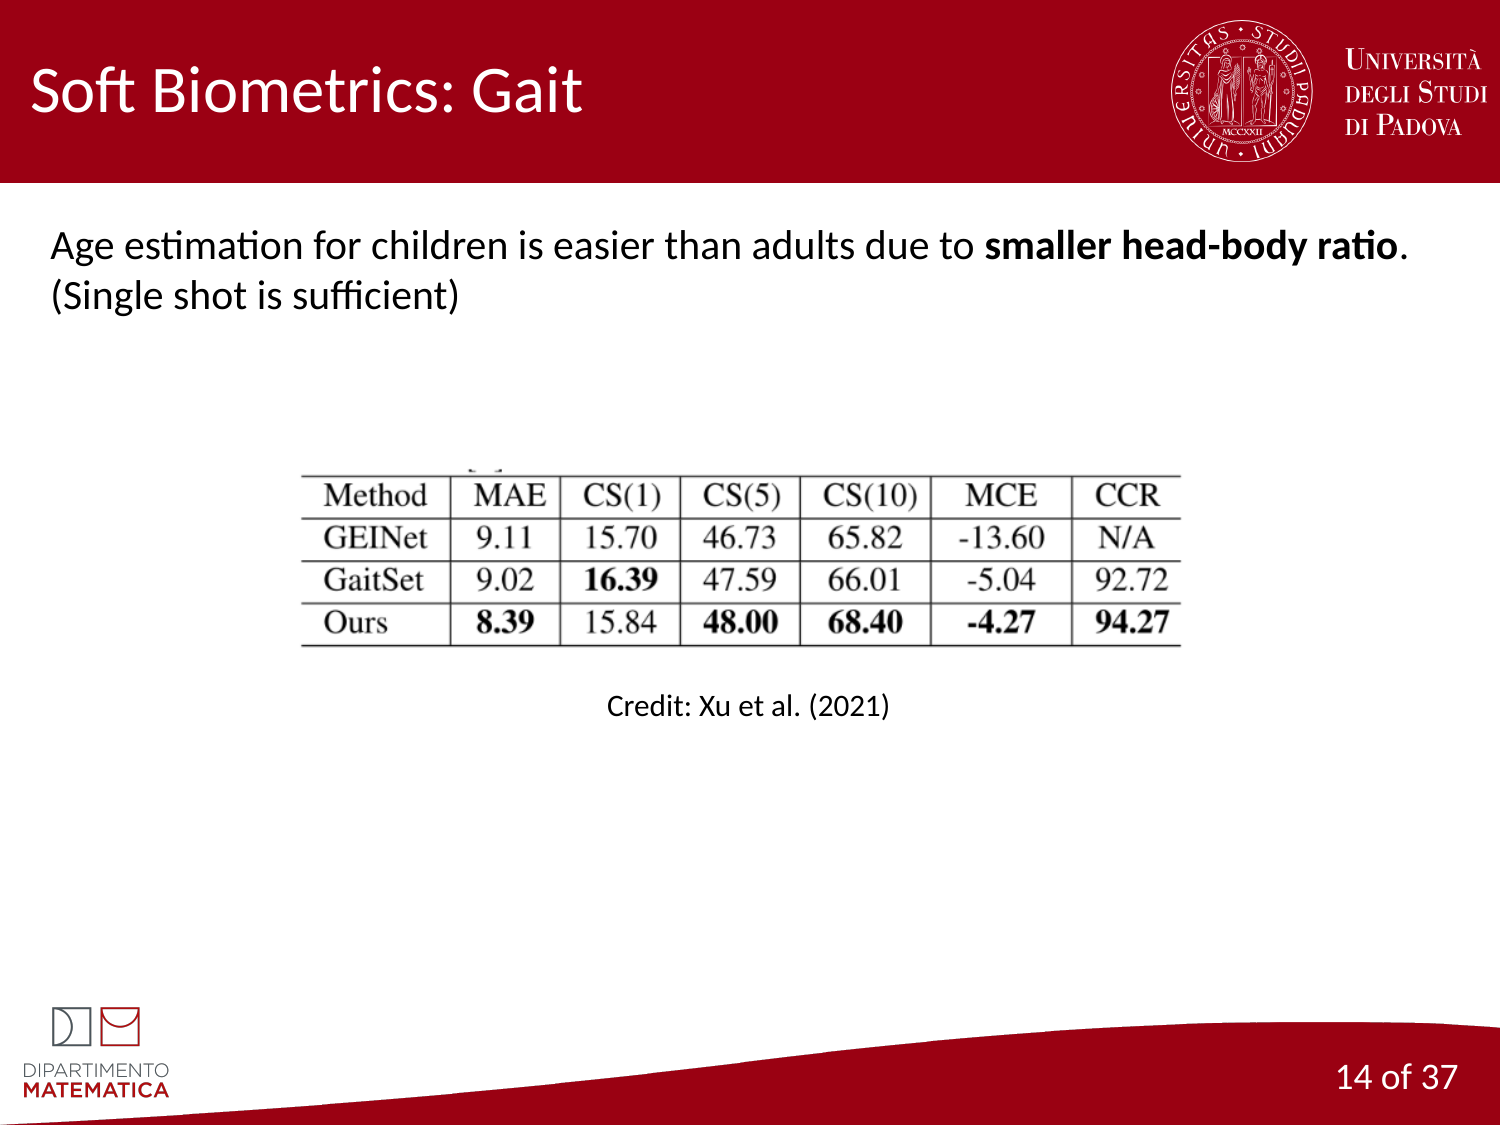

# Soft Biometrics: Gait
Age estimation for children is easier than adults due to smaller head-body ratio. (Single shot is sufficient)
Credit: Xu et al. (2021)
Credit: Xu et al. (2021)
 of 37